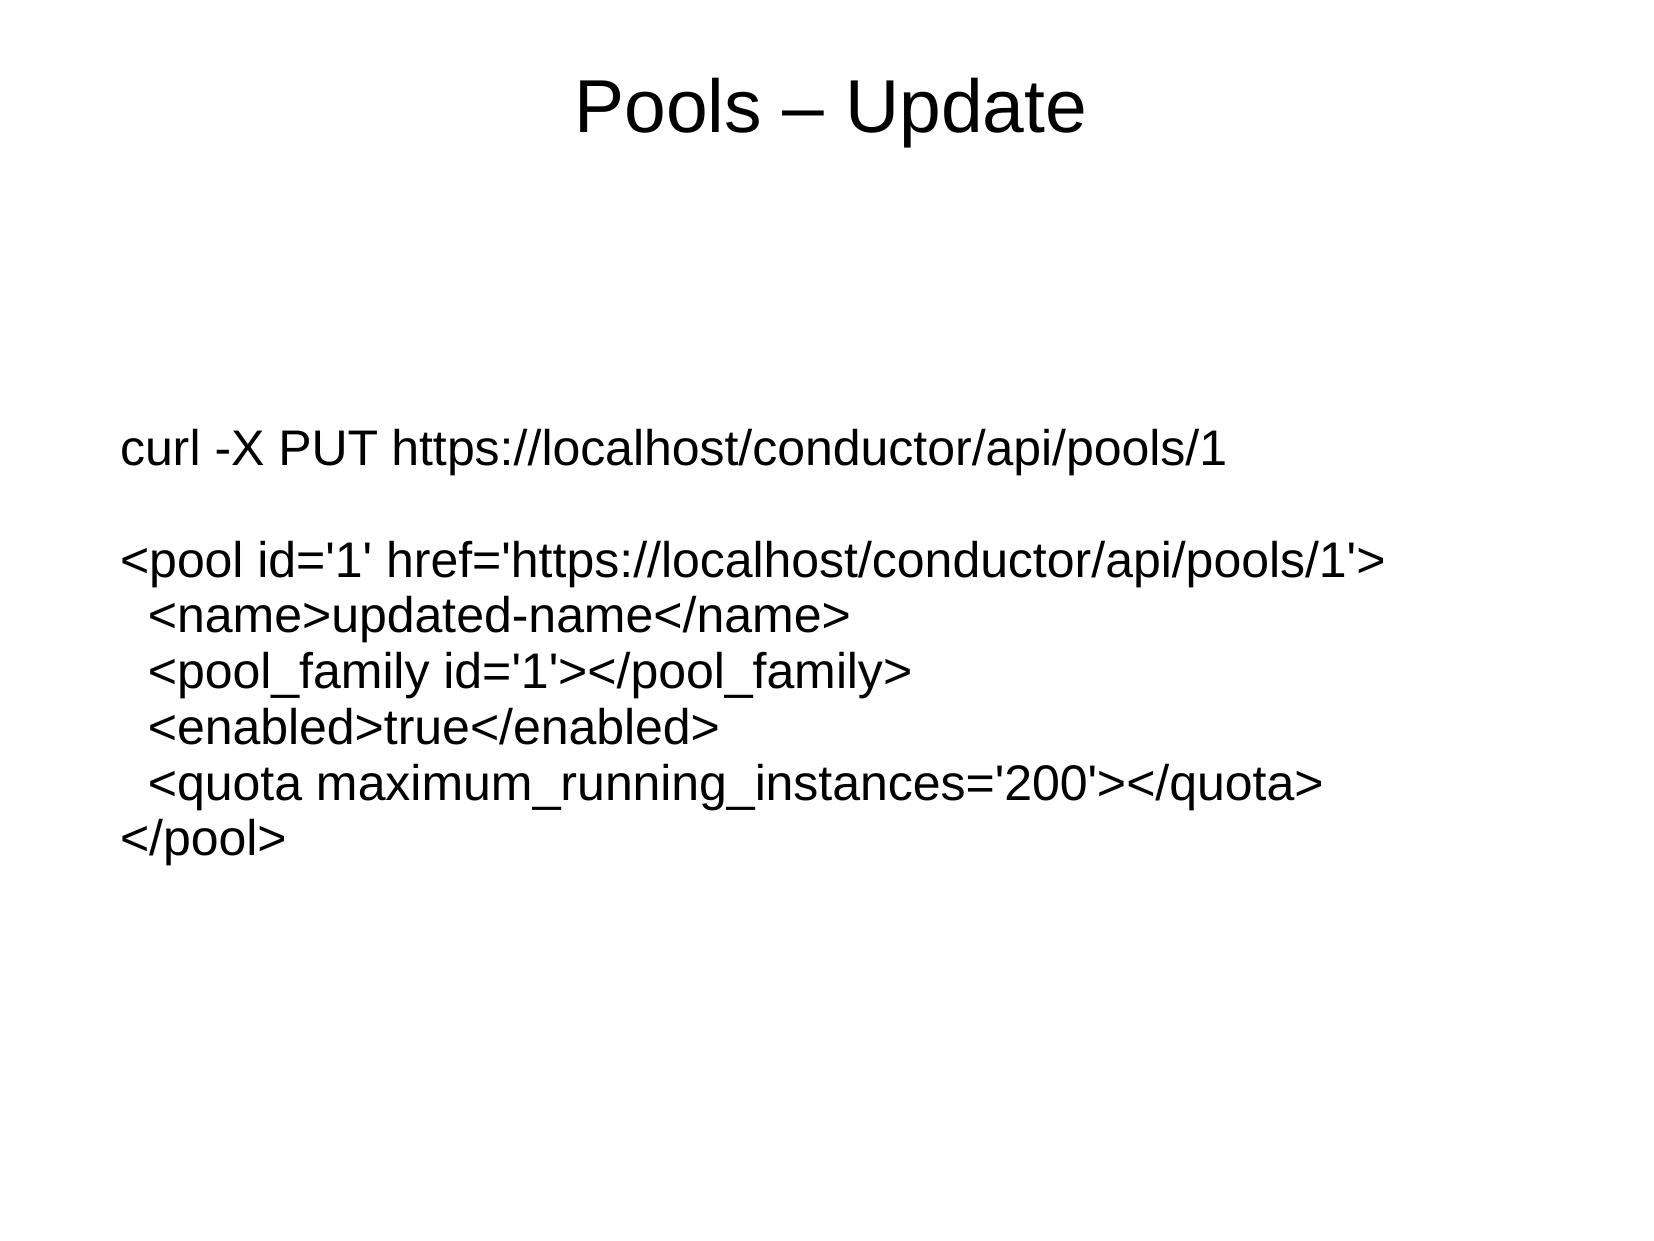

# Pools – Update
curl -X PUT https://localhost/conductor/api/pools/1
<pool id='1' href='https://localhost/conductor/api/pools/1'>
 <name>updated-name</name>
 <pool_family id='1'></pool_family>
 <enabled>true</enabled>
 <quota maximum_running_instances='200'></quota>
</pool>